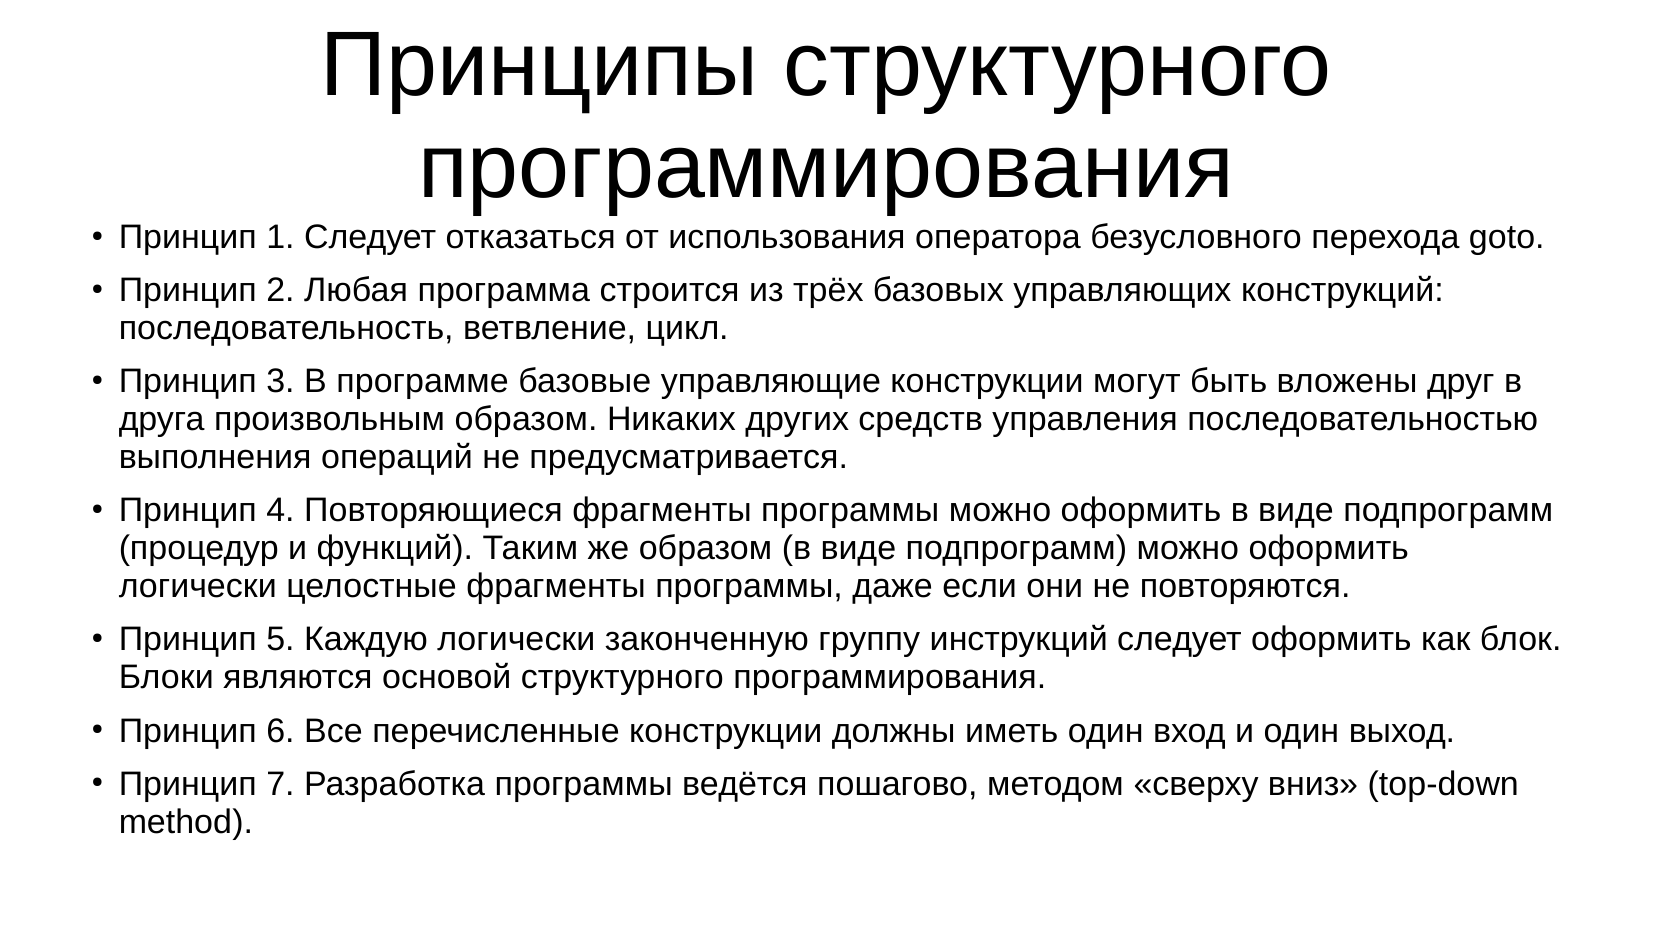

# Принципы структурного программирования
Принцип 1. Следует отказаться от использования оператора безусловного перехода goto.
Принцип 2. Любая программа строится из трёх базовых управляющих конструкций: последовательность, ветвление, цикл.
Принцип 3. В программе базовые управляющие конструкции могут быть вложены друг в друга произвольным образом. Никаких других средств управления последовательностью выполнения операций не предусматривается.
Принцип 4. Повторяющиеся фрагменты программы можно оформить в виде подпрограмм (процедур и функций). Таким же образом (в виде подпрограмм) можно оформить логически целостные фрагменты программы, даже если они не повторяются.
Принцип 5. Каждую логически законченную группу инструкций следует оформить как блок. Блоки являются основой структурного программирования.
Принцип 6. Все перечисленные конструкции должны иметь один вход и один выход.
Принцип 7. Разработка программы ведётся пошагово, методом «сверху вниз» (top-down method).